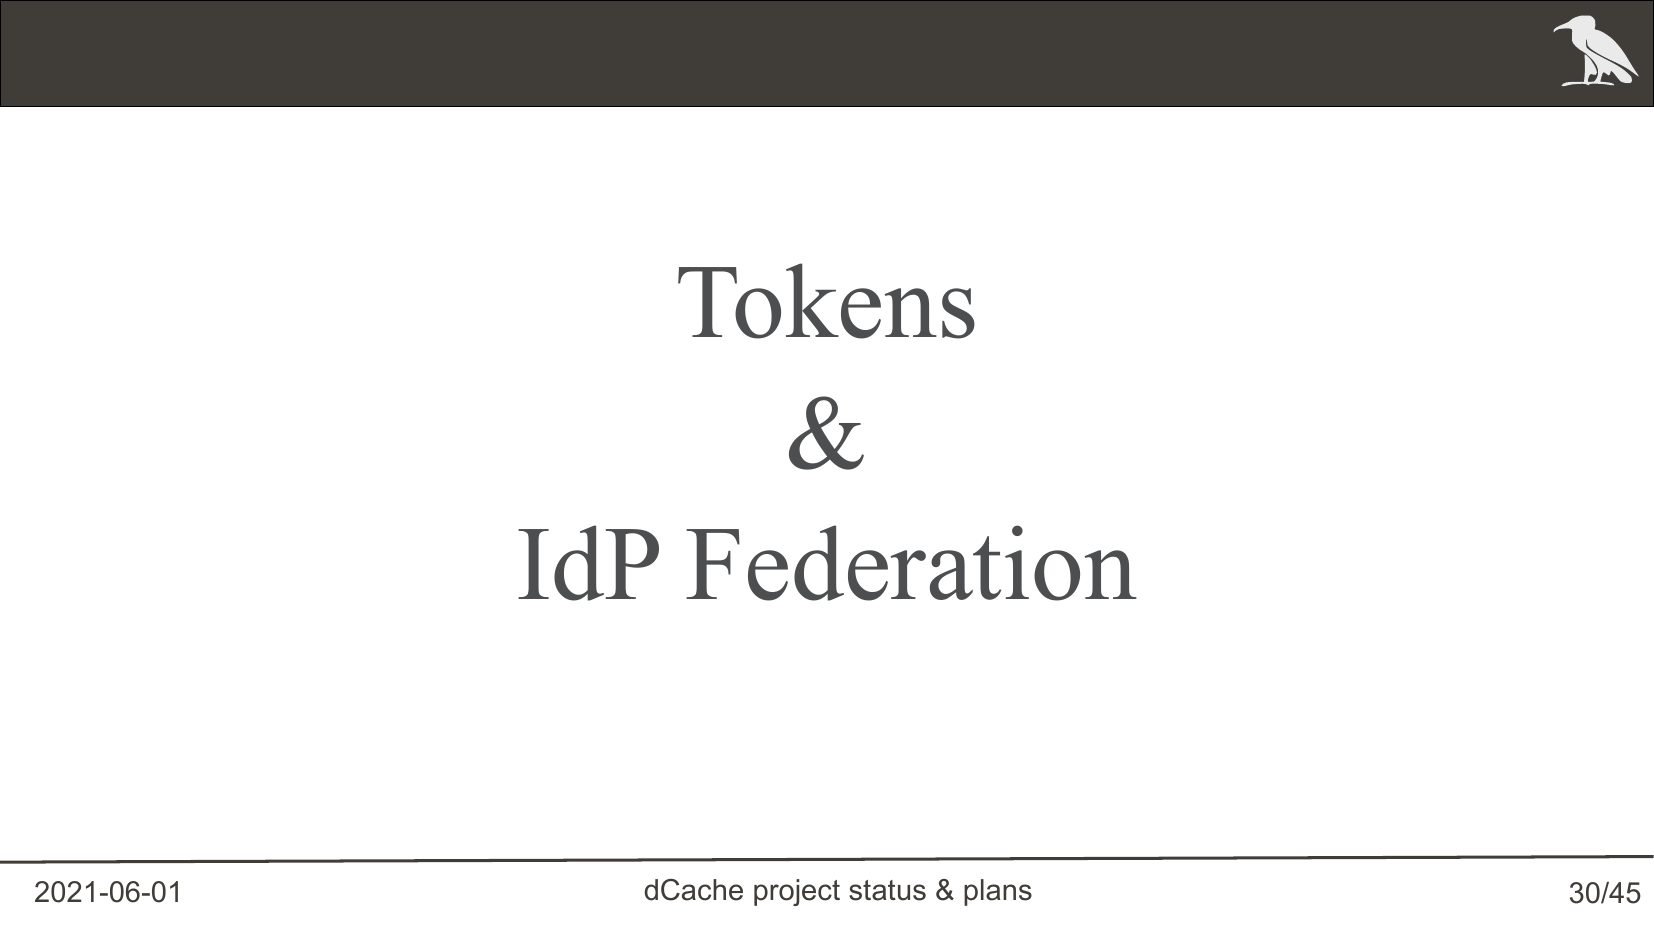

#
Tokens
&
IdP Federation
dCache project status & plans
2021-06-01
30